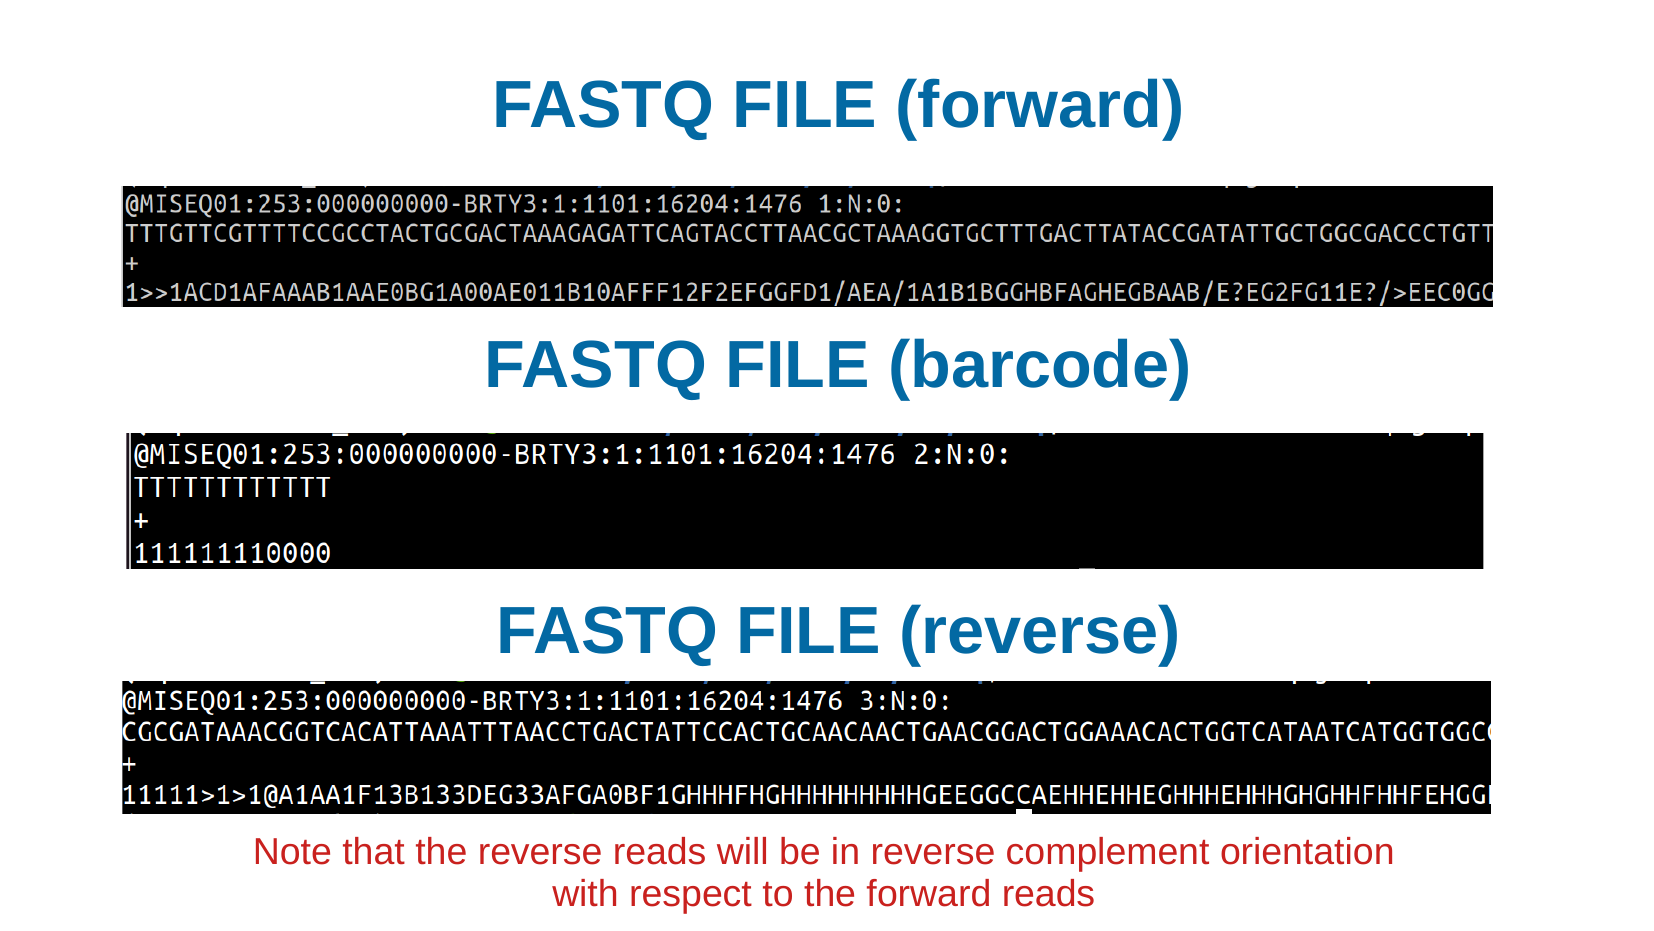

FASTQ FILE (forward)
FASTQ FILE (barcode)
FASTQ FILE (reverse)
Note that the reverse reads will be in reverse complement orientation with respect to the forward reads